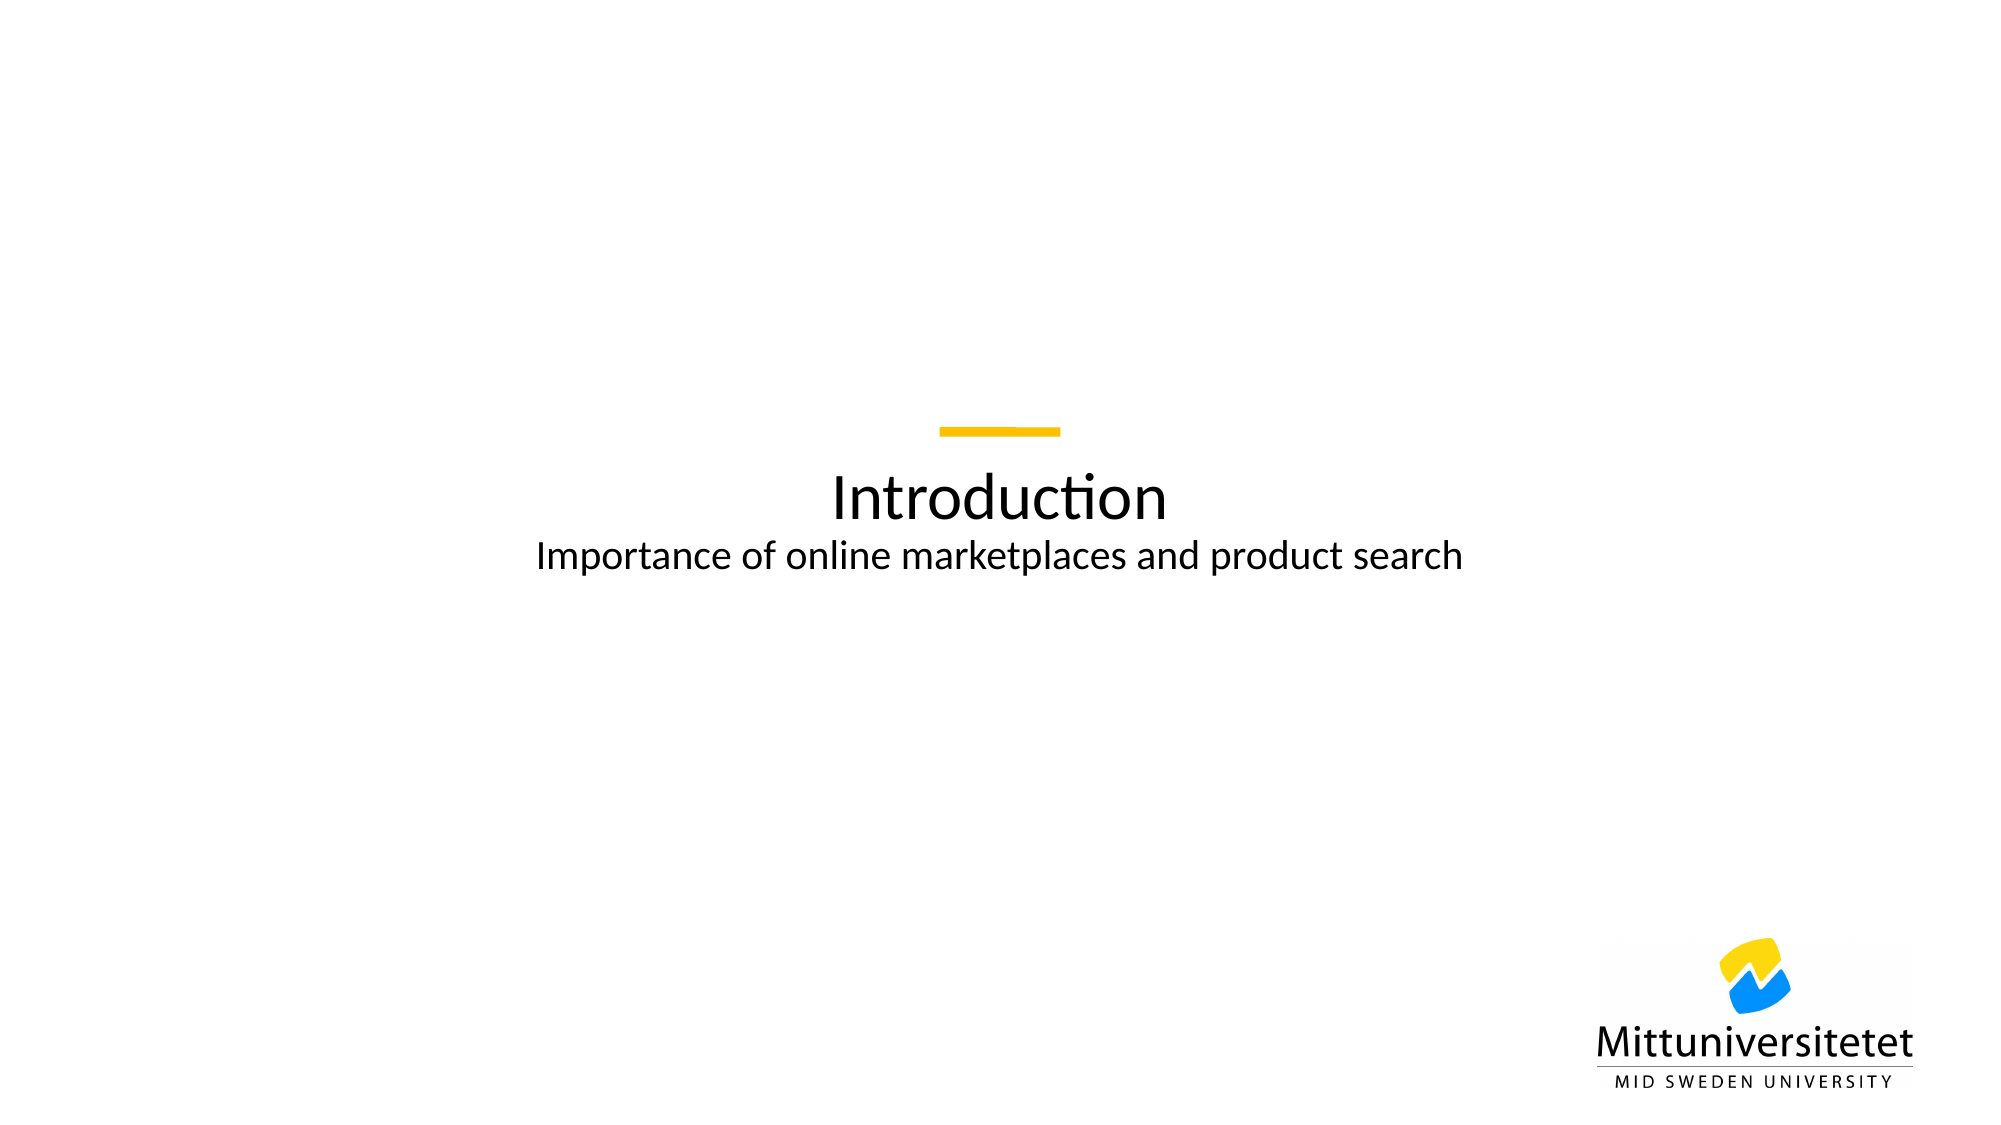

# Introduction Importance of online marketplaces and product search